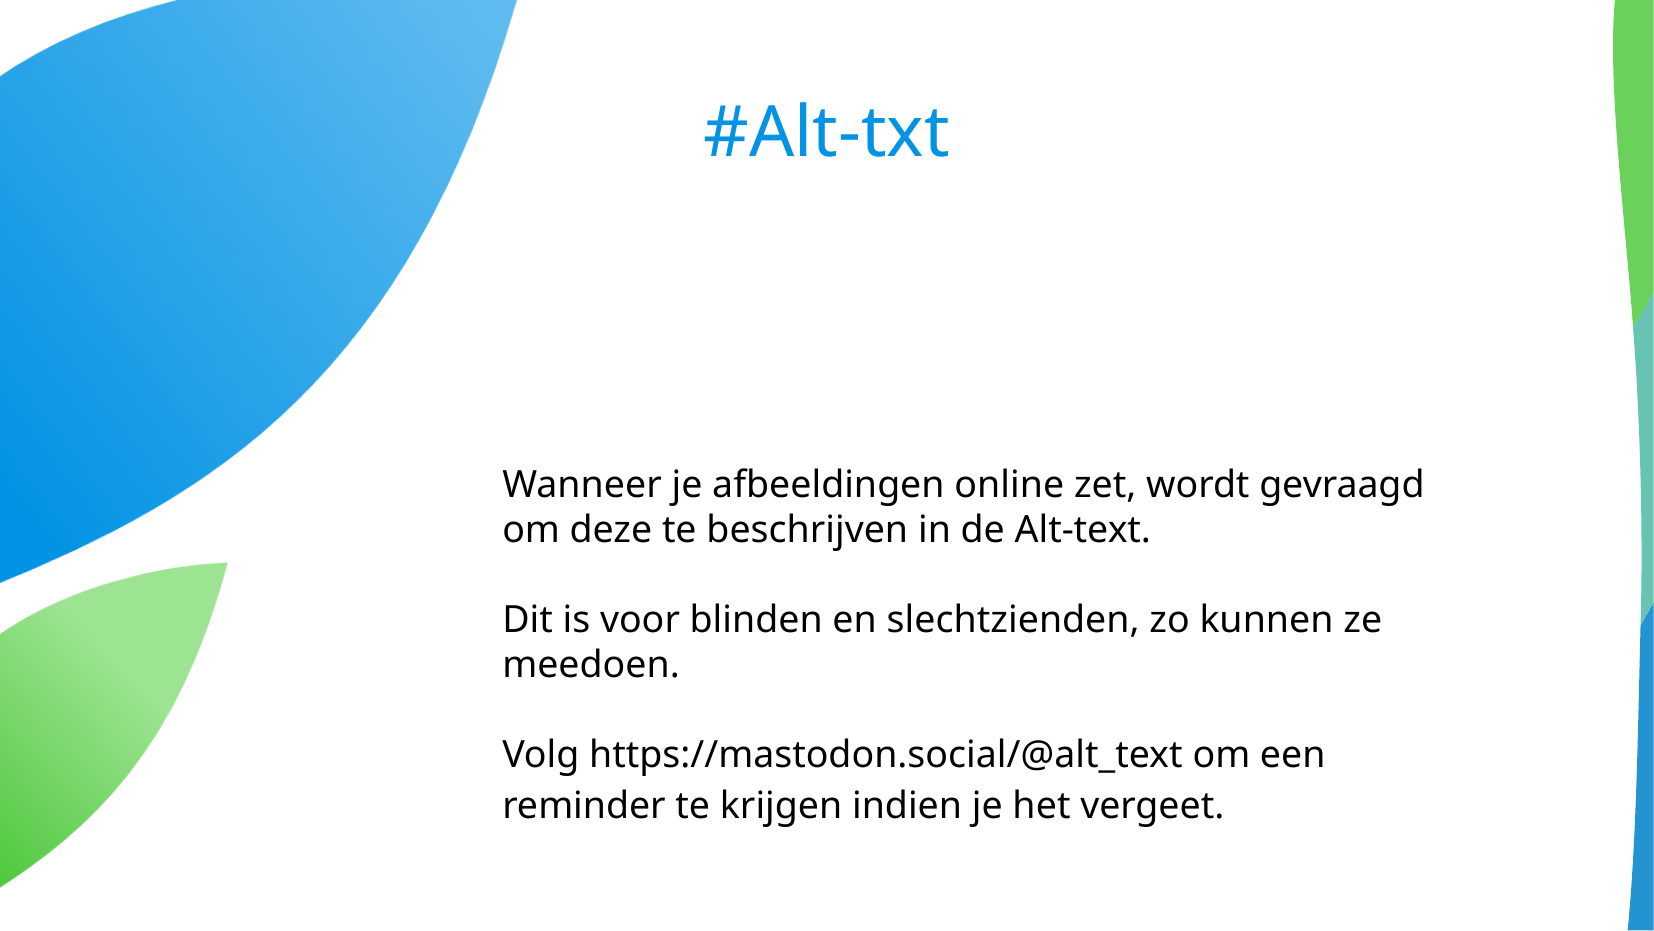

#Alt-txt
Wanneer je afbeeldingen online zet, wordt gevraagd om deze te beschrijven in de Alt-text.
Dit is voor blinden en slechtzienden, zo kunnen ze meedoen.
Volg https://mastodon.social/@alt_text om een reminder te krijgen indien je het vergeet.